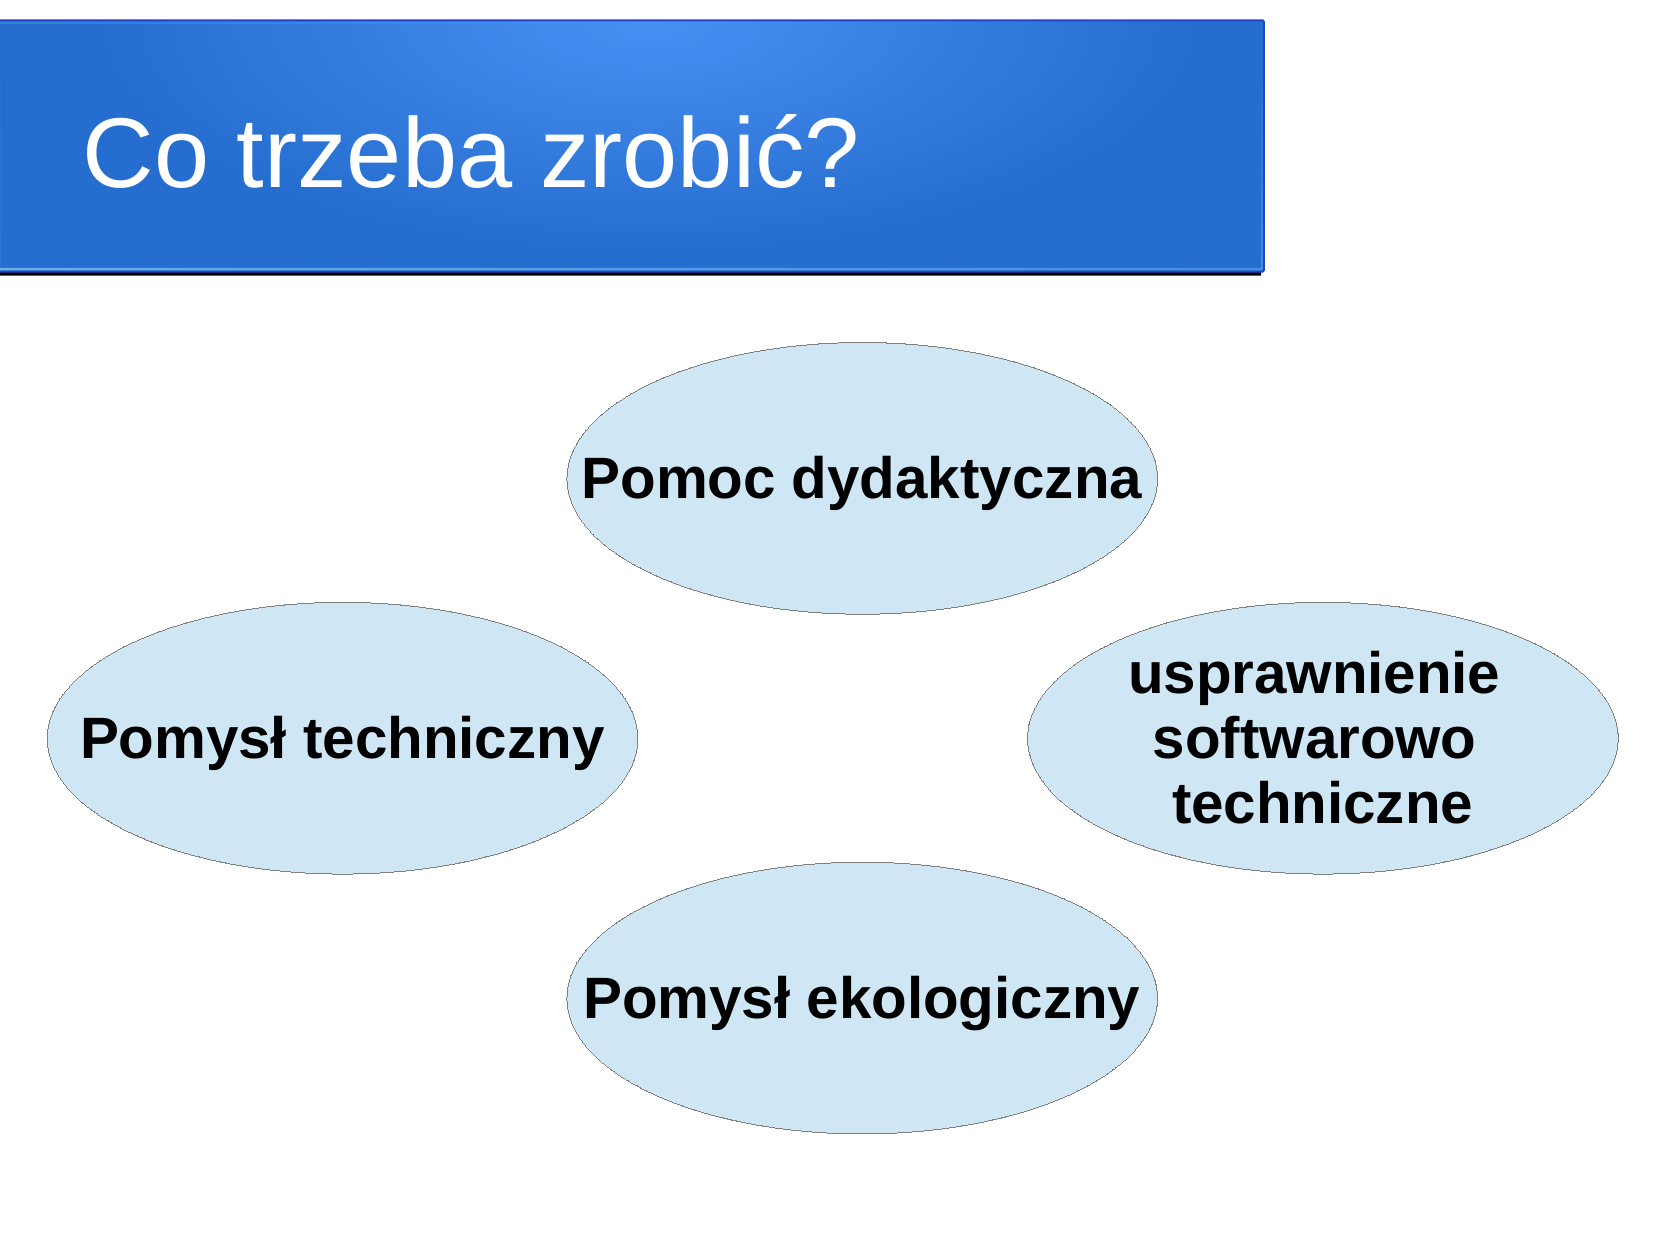

# Co trzeba zrobić?
Pomoc dydaktyczna
Pomysł techniczny
usprawnienie
softwarowo
techniczne
Pomysł ekologiczny